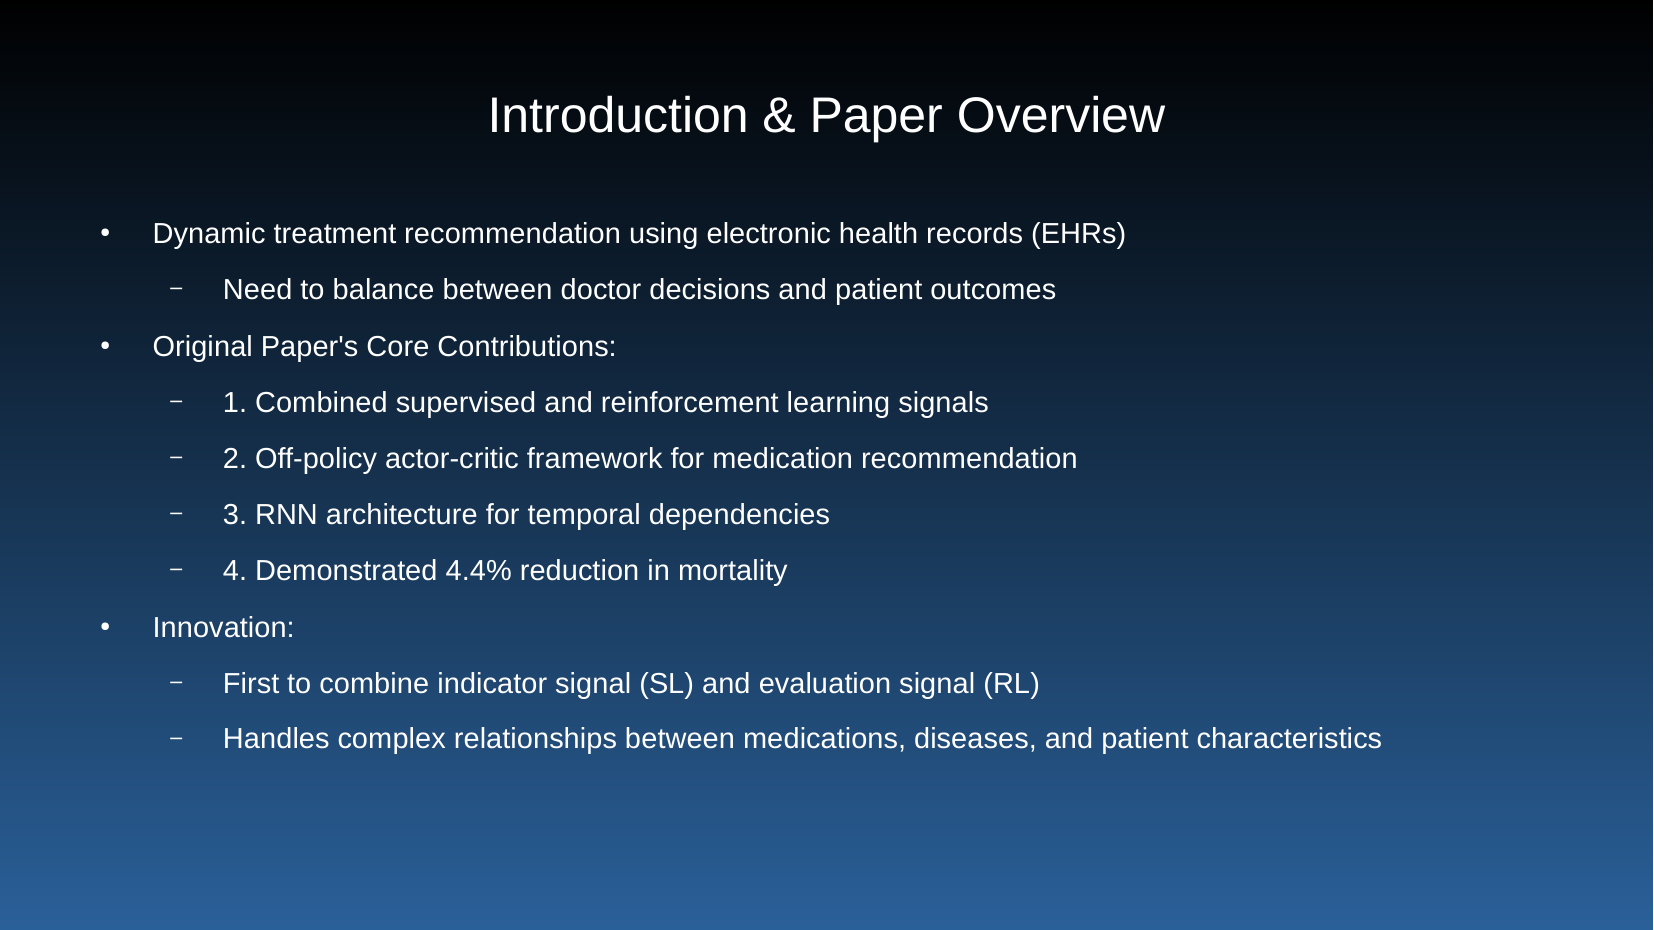

# Introduction & Paper Overview
Dynamic treatment recommendation using electronic health records (EHRs)
Need to balance between doctor decisions and patient outcomes
Original Paper's Core Contributions:
1. Combined supervised and reinforcement learning signals
2. Off-policy actor-critic framework for medication recommendation
3. RNN architecture for temporal dependencies
4. Demonstrated 4.4% reduction in mortality
Innovation:
First to combine indicator signal (SL) and evaluation signal (RL)
Handles complex relationships between medications, diseases, and patient characteristics